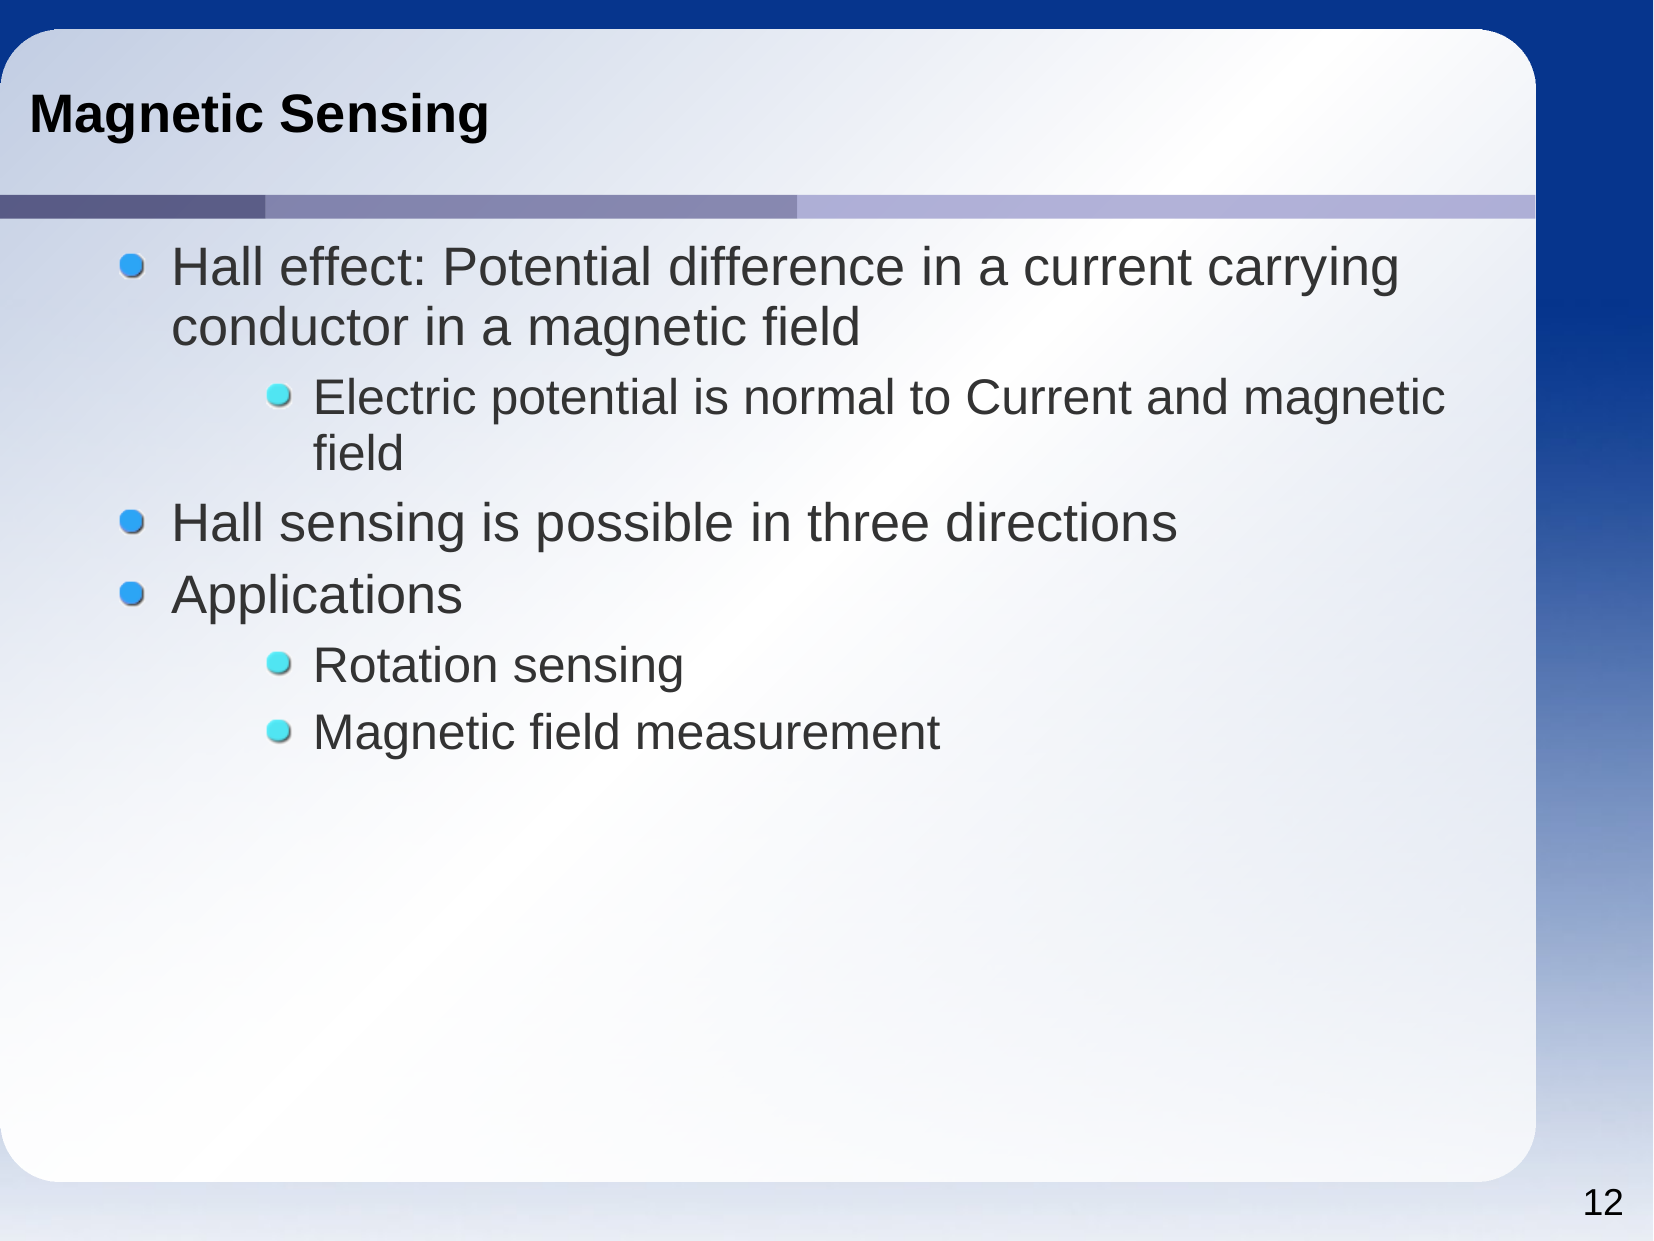

# Magnetic Sensing
Hall effect: Potential difference in a current carrying conductor in a magnetic field
Electric potential is normal to Current and magnetic field
Hall sensing is possible in three directions
Applications
Rotation sensing
Magnetic field measurement
12